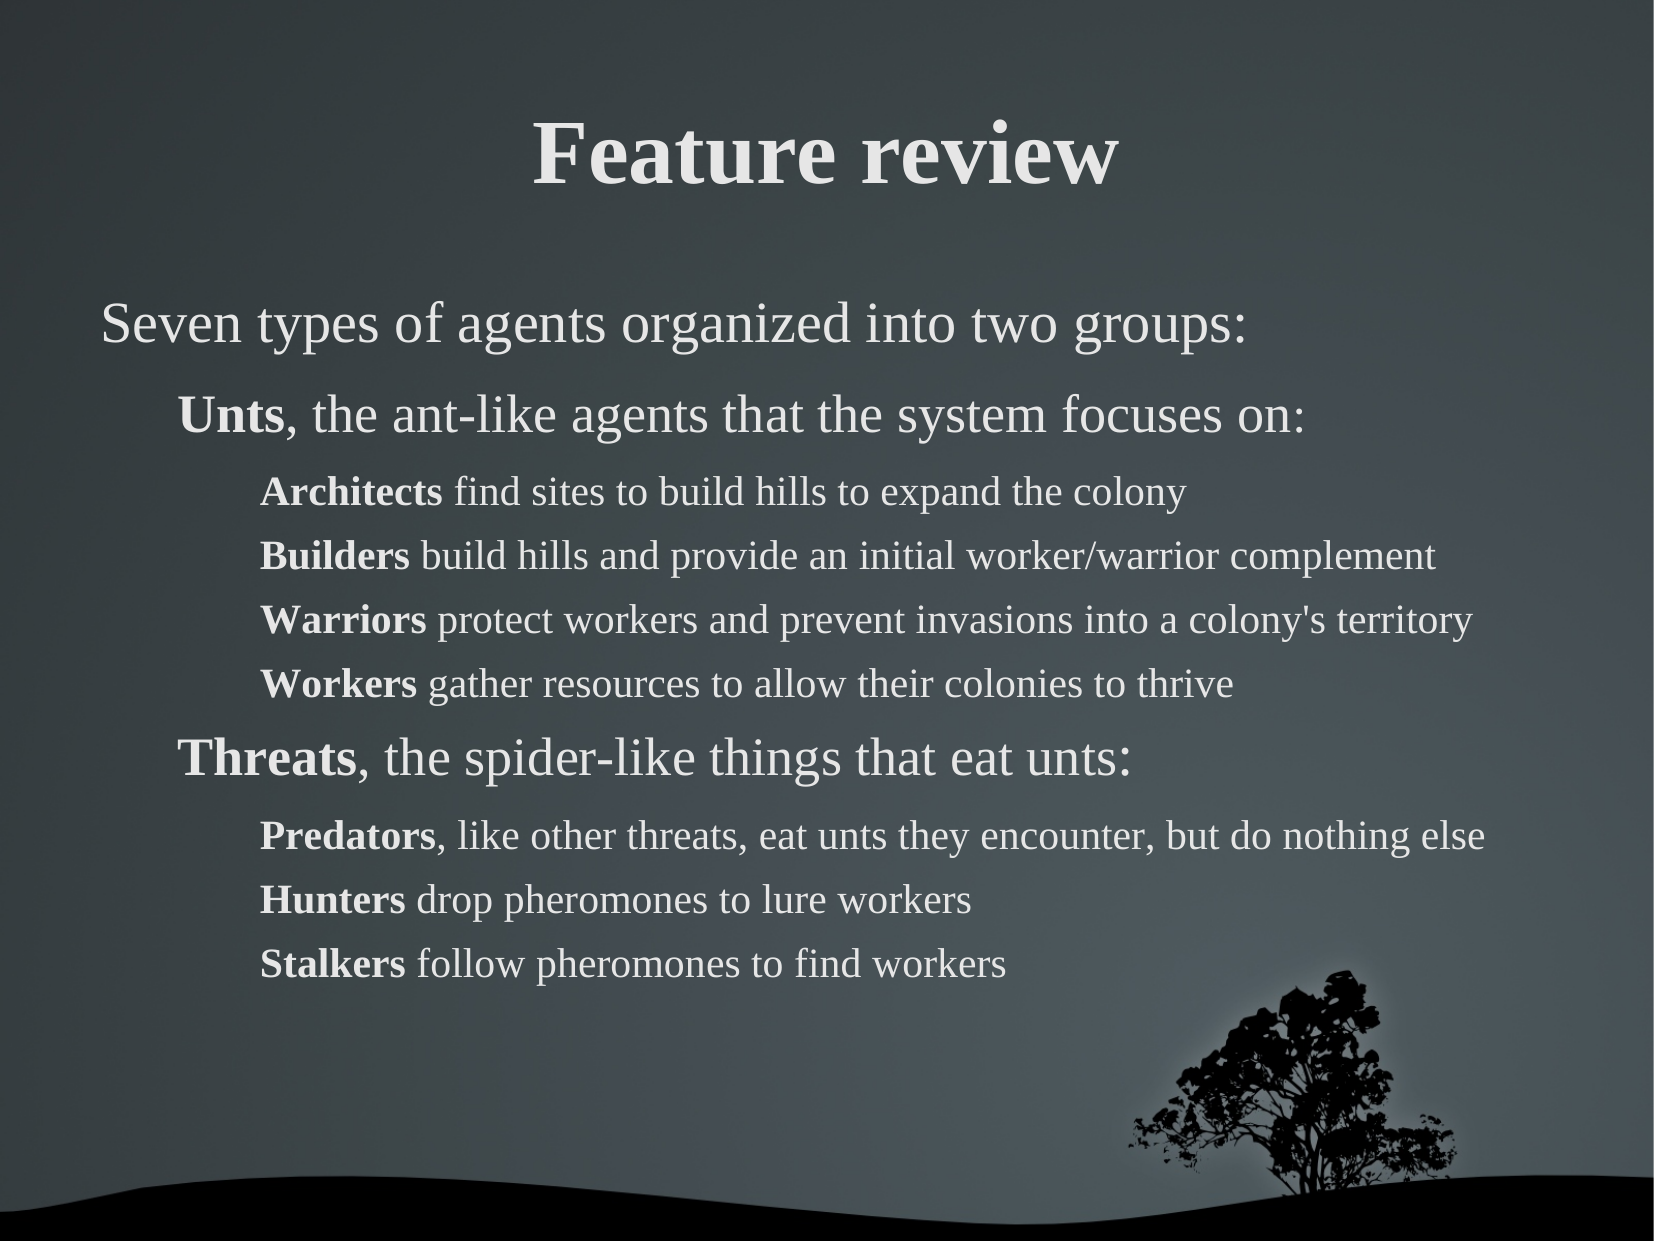

# Feature review
Seven types of agents organized into two groups:
Unts, the ant-like agents that the system focuses on:
Architects find sites to build hills to expand the colony
Builders build hills and provide an initial worker/warrior complement
Warriors protect workers and prevent invasions into a colony's territory
Workers gather resources to allow their colonies to thrive
Threats, the spider-like things that eat unts:
Predators, like other threats, eat unts they encounter, but do nothing else
Hunters drop pheromones to lure workers
Stalkers follow pheromones to find workers